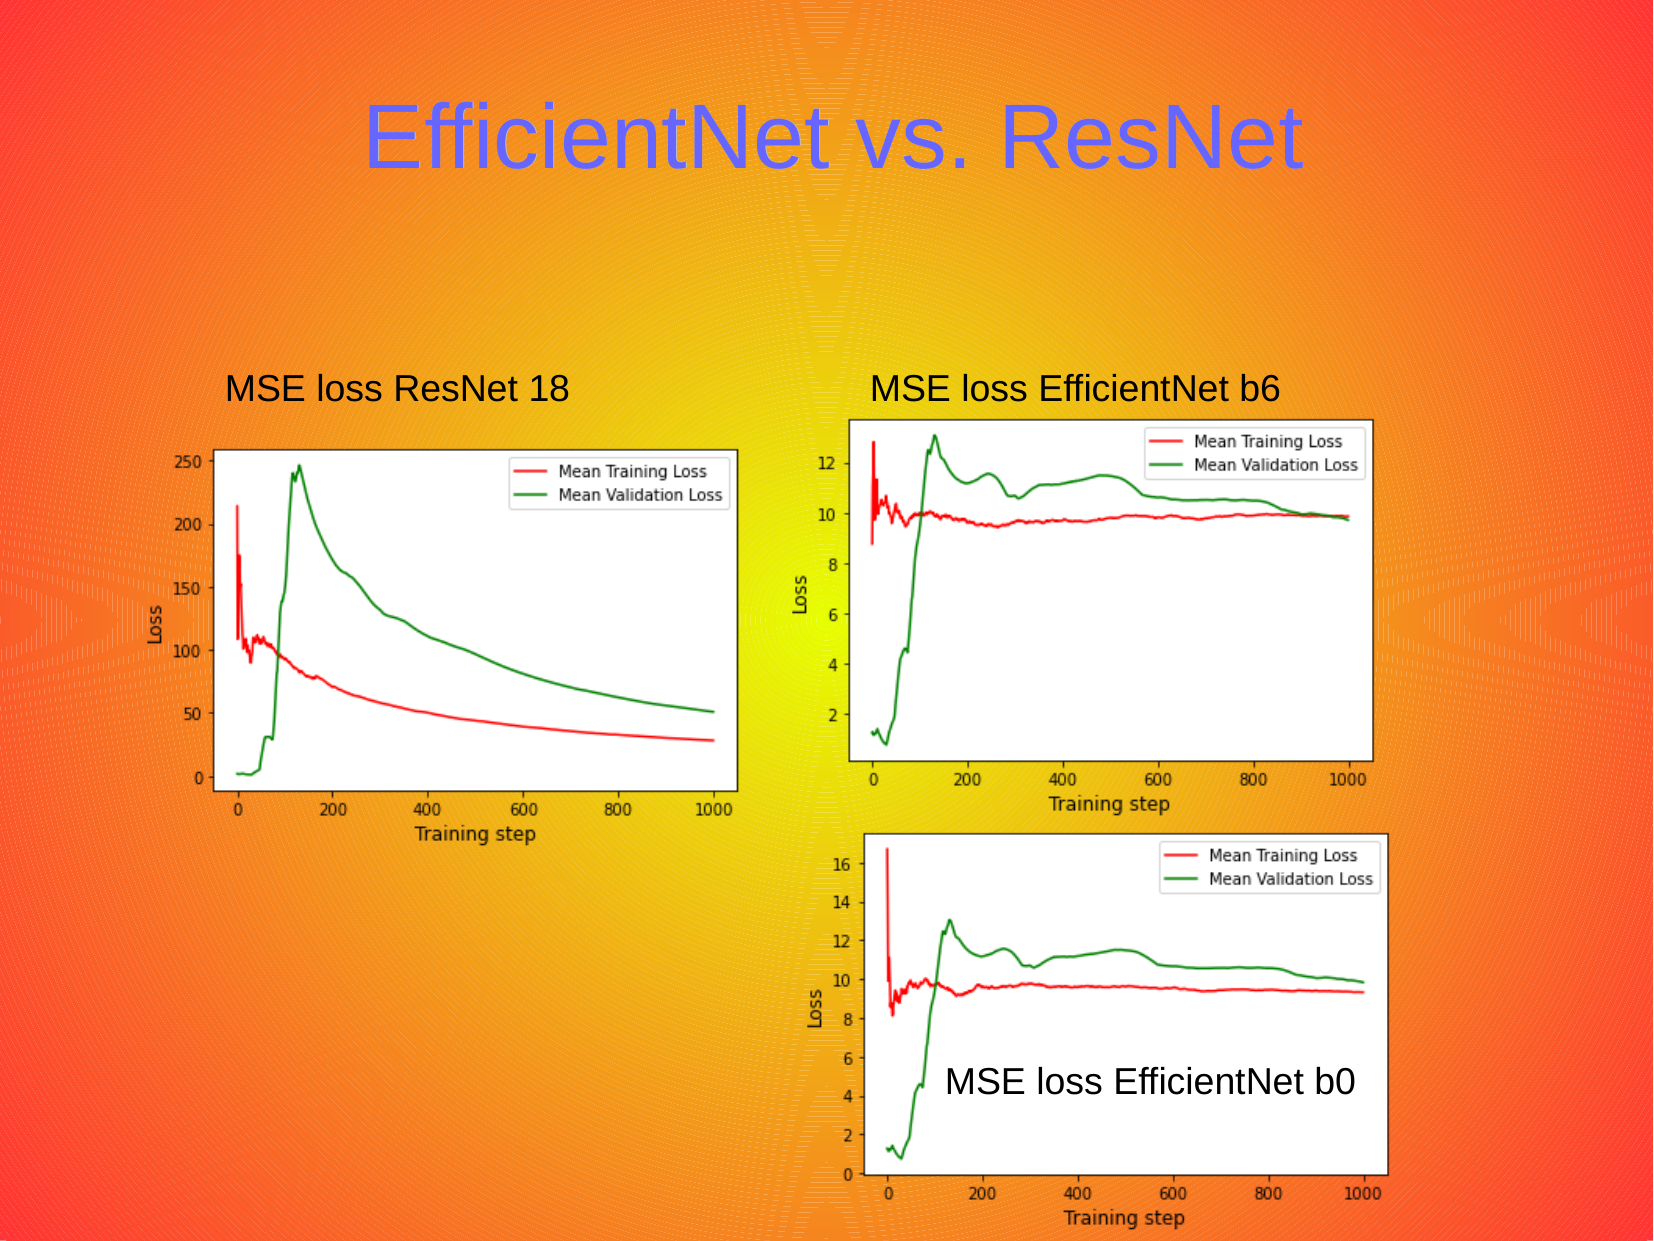

# EfficientNet vs. ResNet
MSE loss ResNet 18
MSE loss EfficientNet b6
MSE loss EfficientNet b0